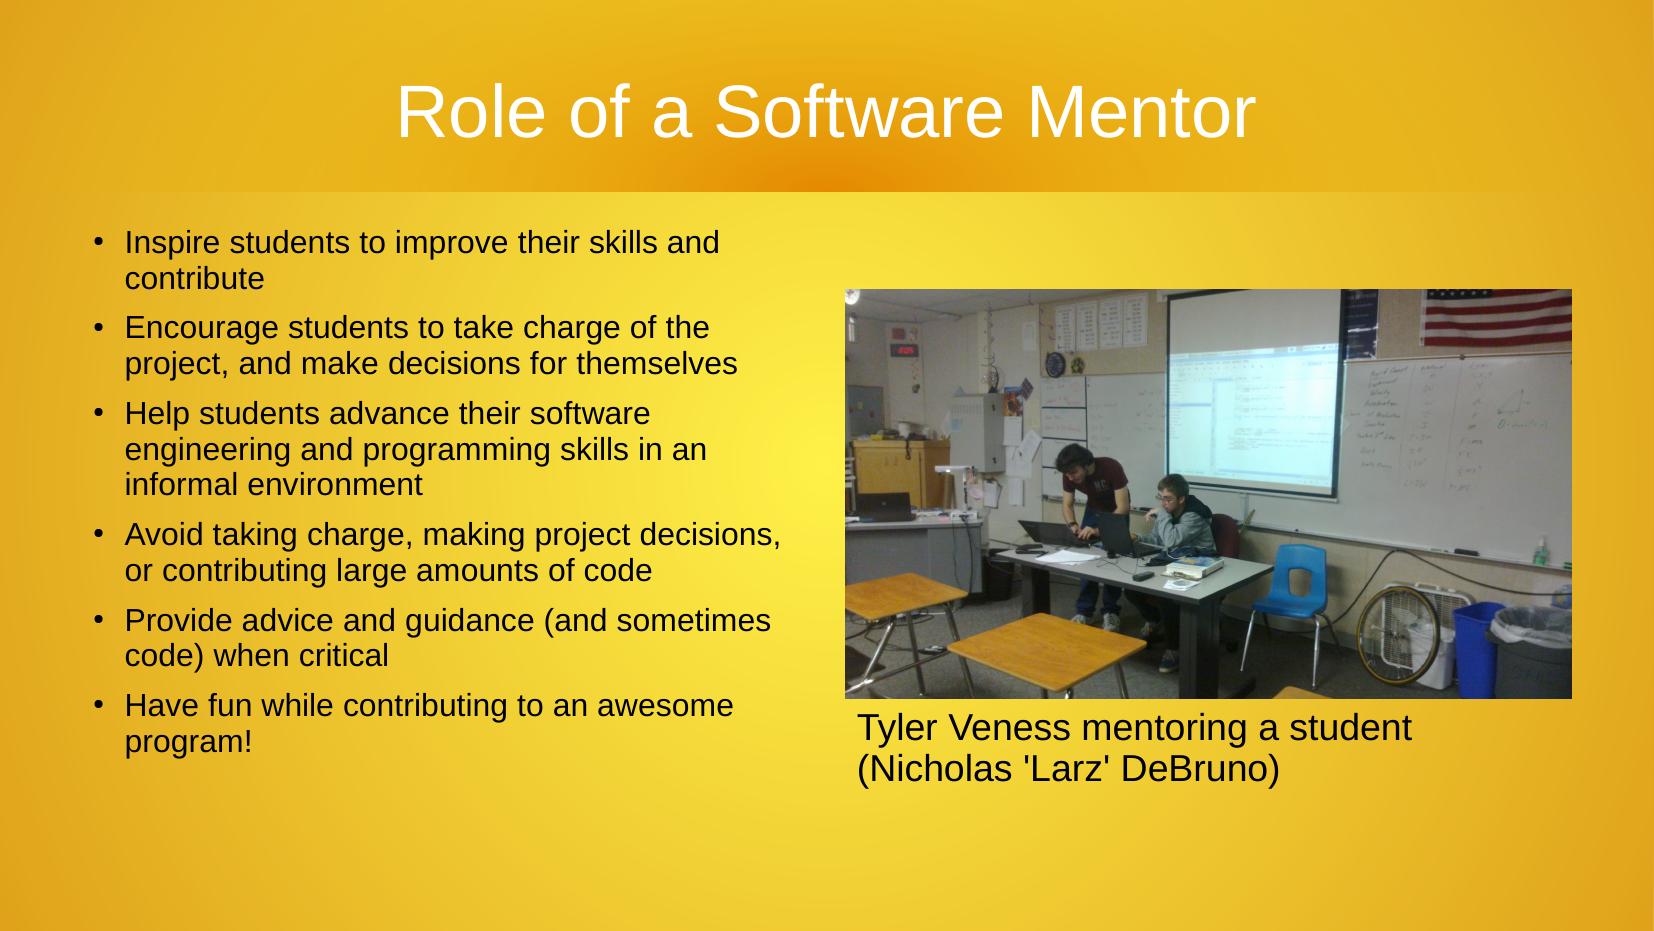

# Role of a Software Mentor
Inspire students to improve their skills and contribute
Encourage students to take charge of the project, and make decisions for themselves
Help students advance their software engineering and programming skills in an informal environment
Avoid taking charge, making project decisions, or contributing large amounts of code
Provide advice and guidance (and sometimes code) when critical
Have fun while contributing to an awesome program!
Tyler Veness mentoring a student (Nicholas 'Larz' DeBruno)